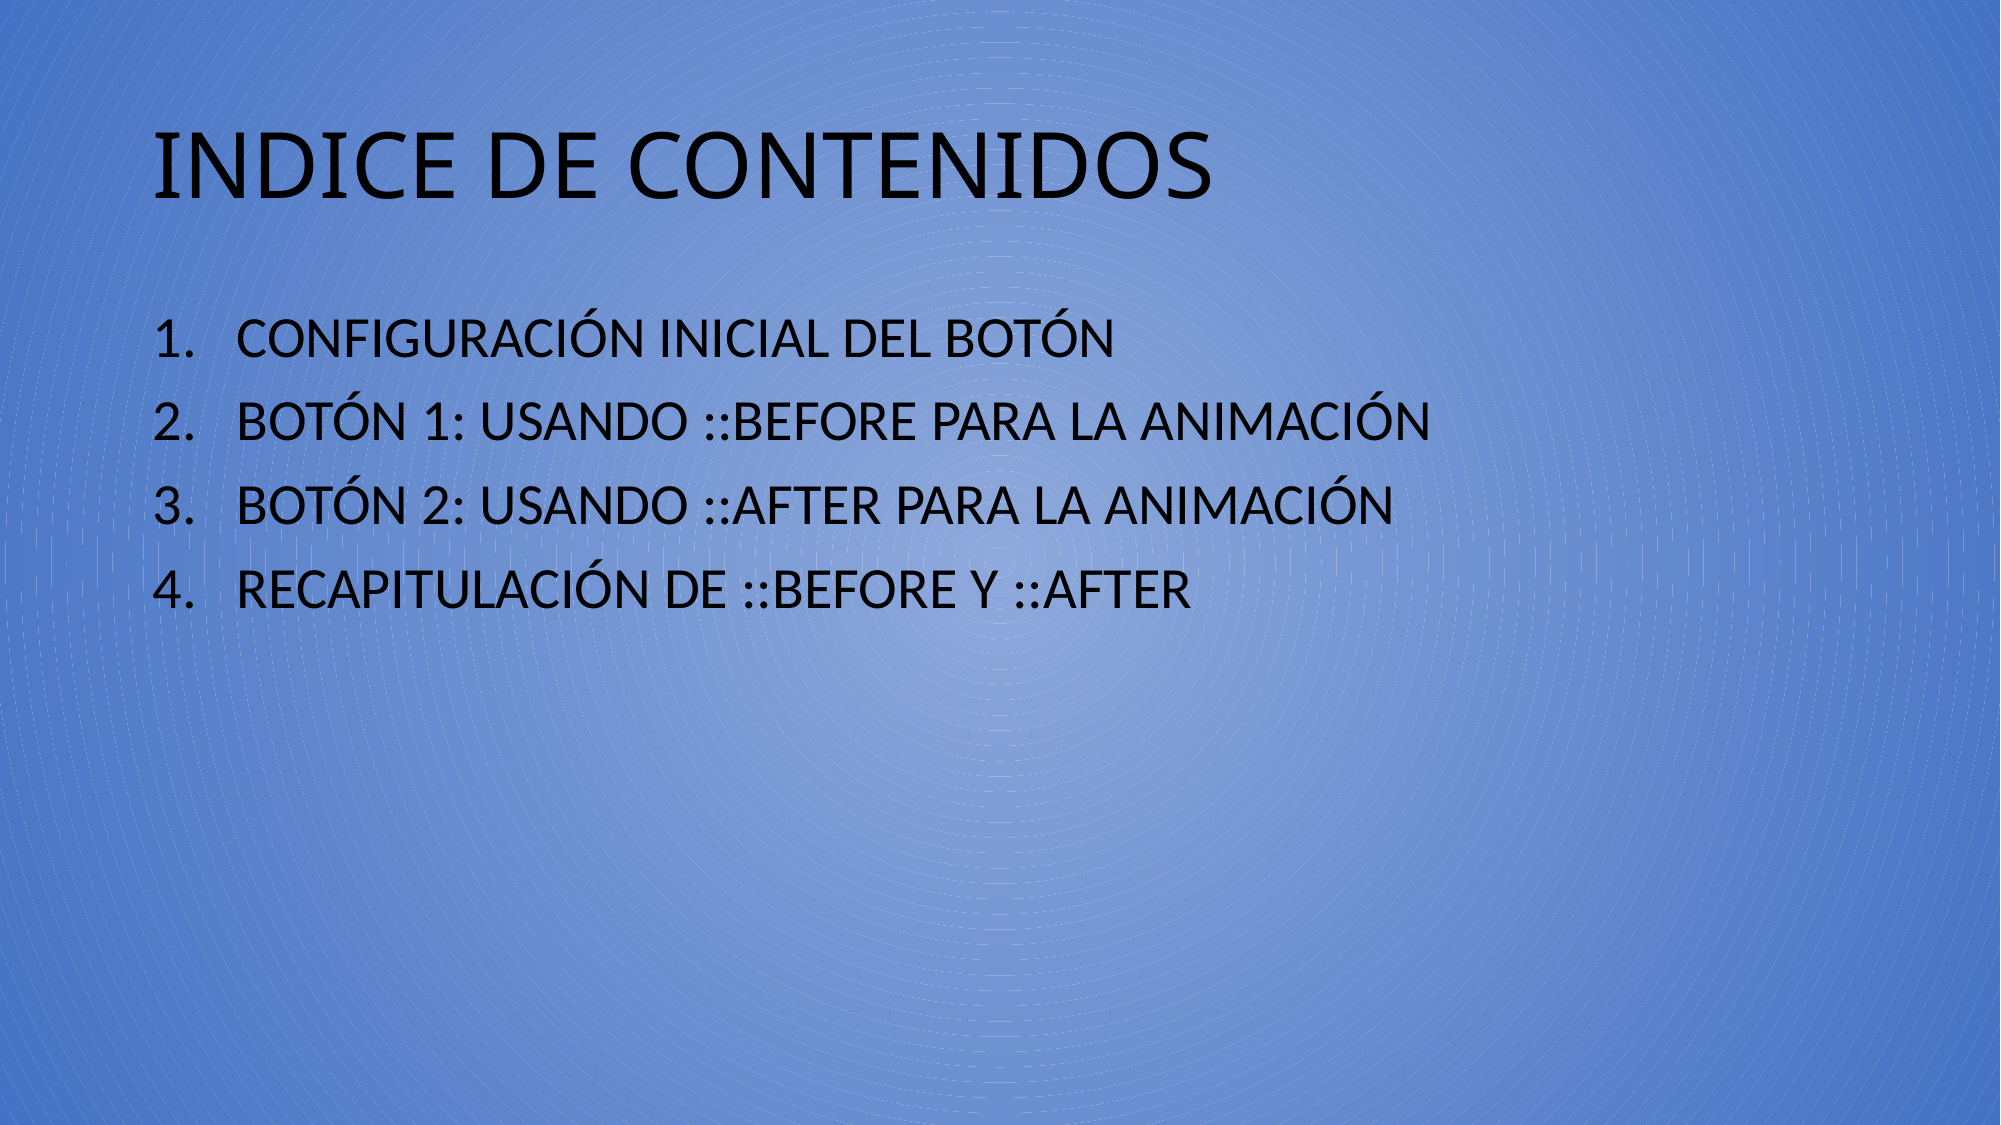

# INDICE DE CONTENIDOS
CONFIGURACIÓN INICIAL DEL BOTÓN
BOTÓN 1: USANDO ::BEFORE PARA LA ANIMACIÓN
BOTÓN 2: USANDO ::AFTER PARA LA ANIMACIÓN
RECAPITULACIÓN DE ::BEFORE Y ::AFTER